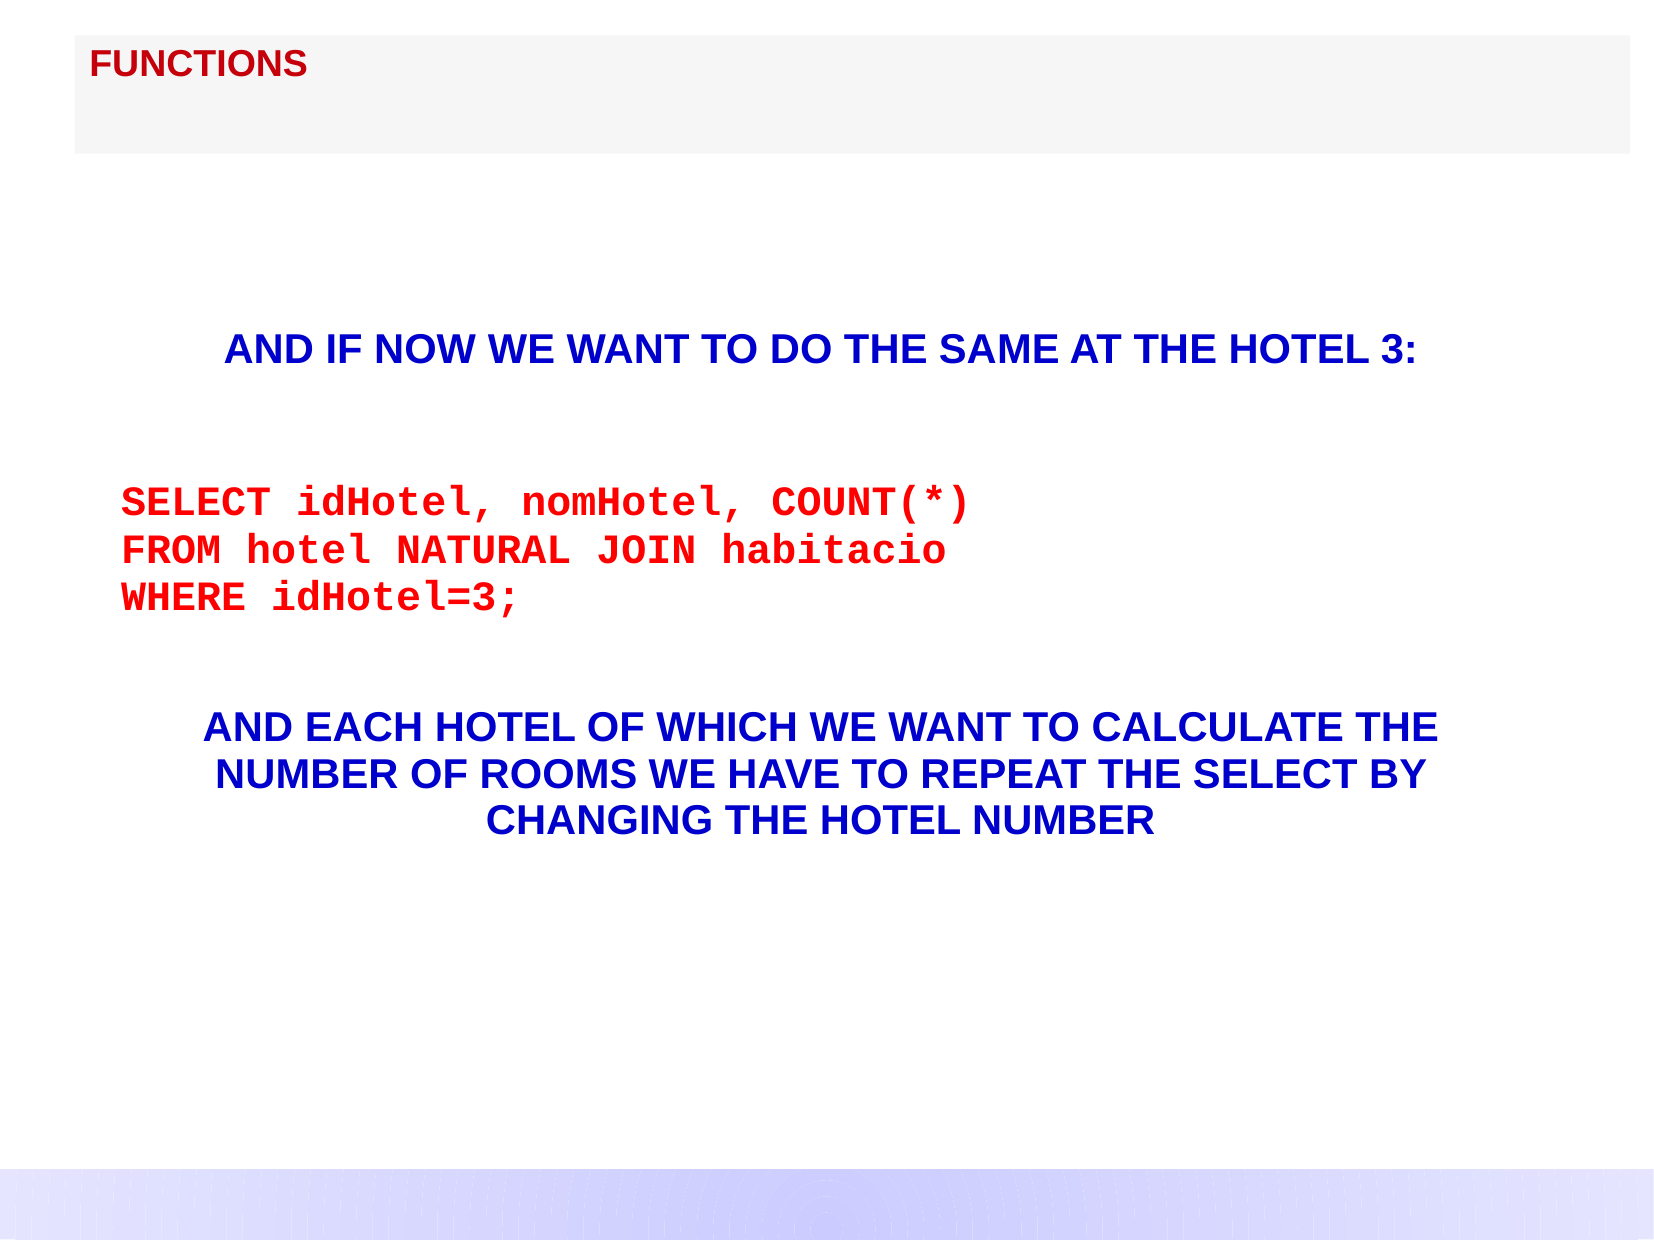

FUNCTIONS
AND IF NOW WE WANT TO DO THE SAME AT THE HOTEL 3:
SELECT idHotel, nomHotel, COUNT(*)
FROM hotel NATURAL JOIN habitacio
WHERE idHotel=3;
AND EACH HOTEL OF WHICH WE WANT TO CALCULATE THE NUMBER OF ROOMS WE HAVE TO REPEAT THE SELECT BY CHANGING THE HOTEL NUMBER